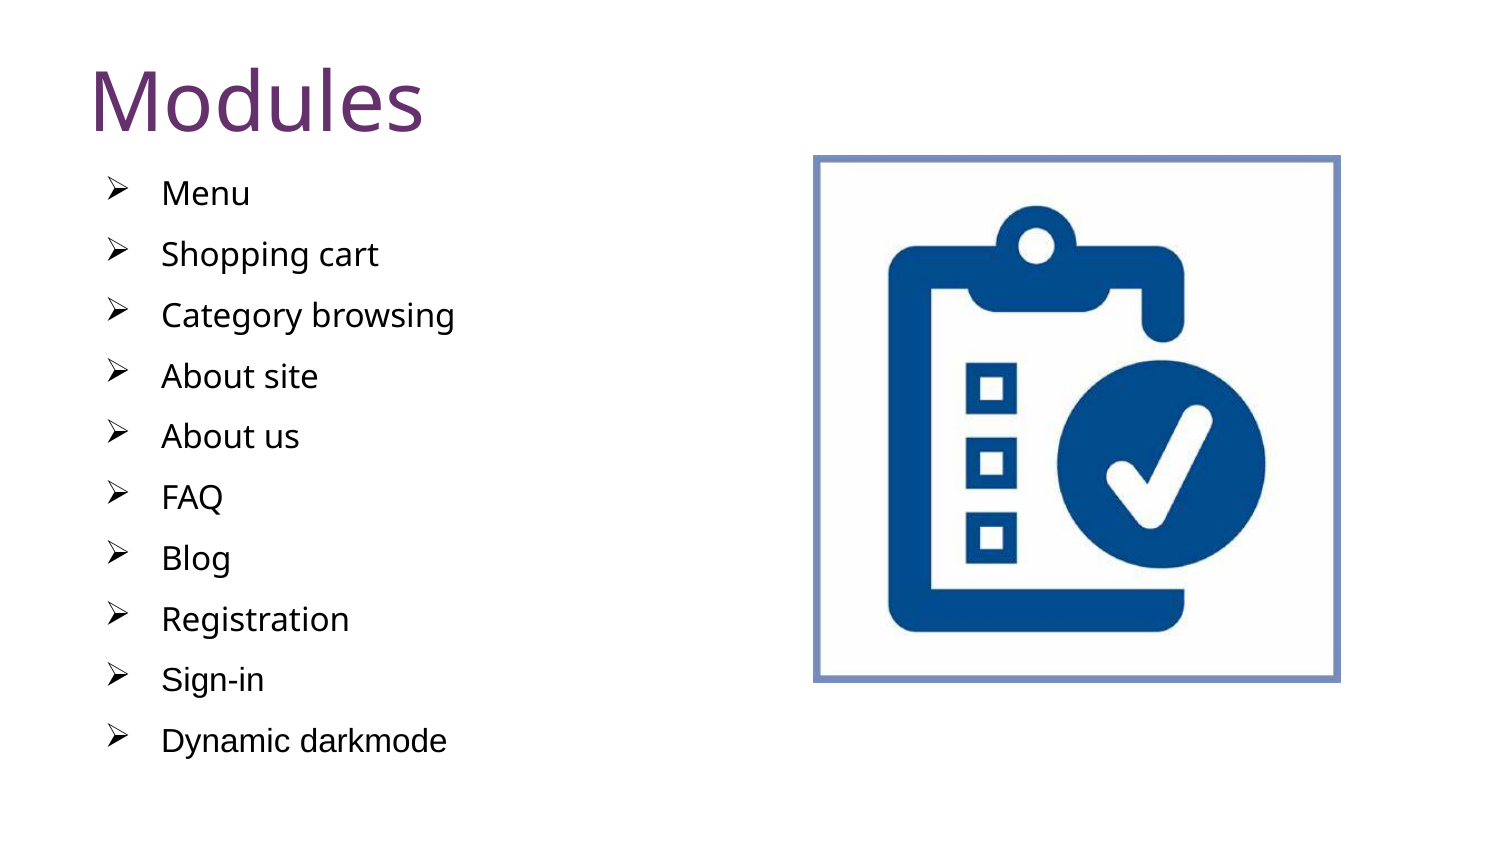

# Modules
Menu
Shopping cart
Category browsing
About site
About us
FAQ
Blog
Registration
Sign-in
Dynamic darkmode